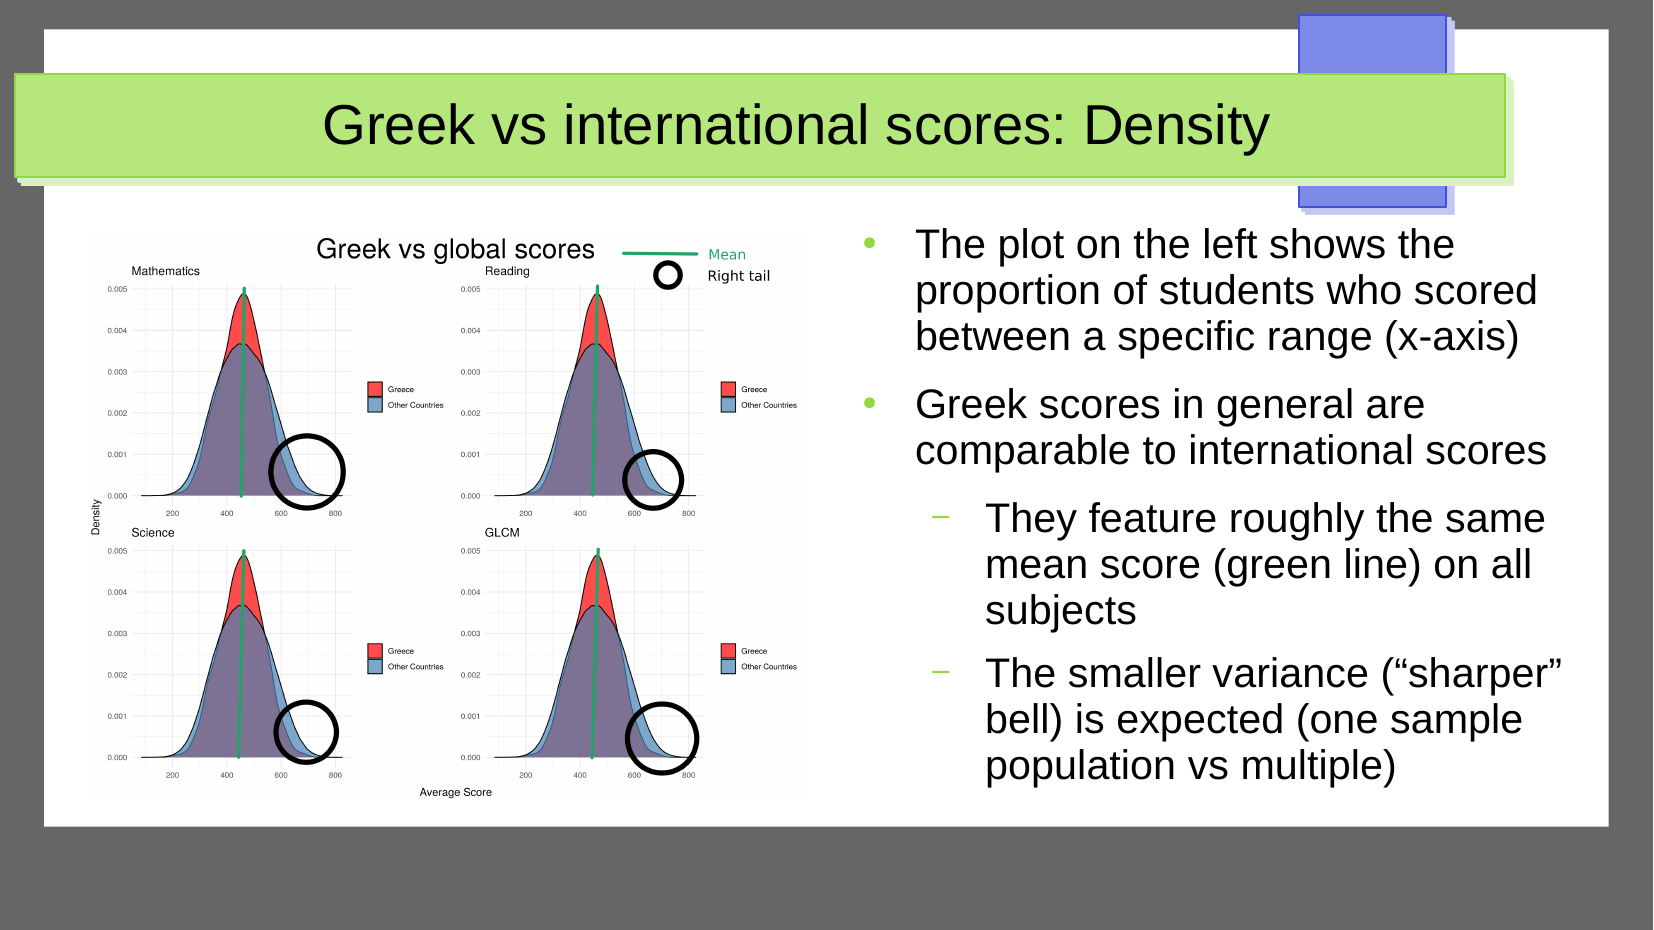

# Greek vs international scores: Density
The plot on the left shows the proportion of students who scored between a specific range (x-axis)
Greek scores in general are comparable to international scores
They feature roughly the same mean score (green line) on all subjects
The smaller variance (“sharper” bell) is expected (one sample population vs multiple)